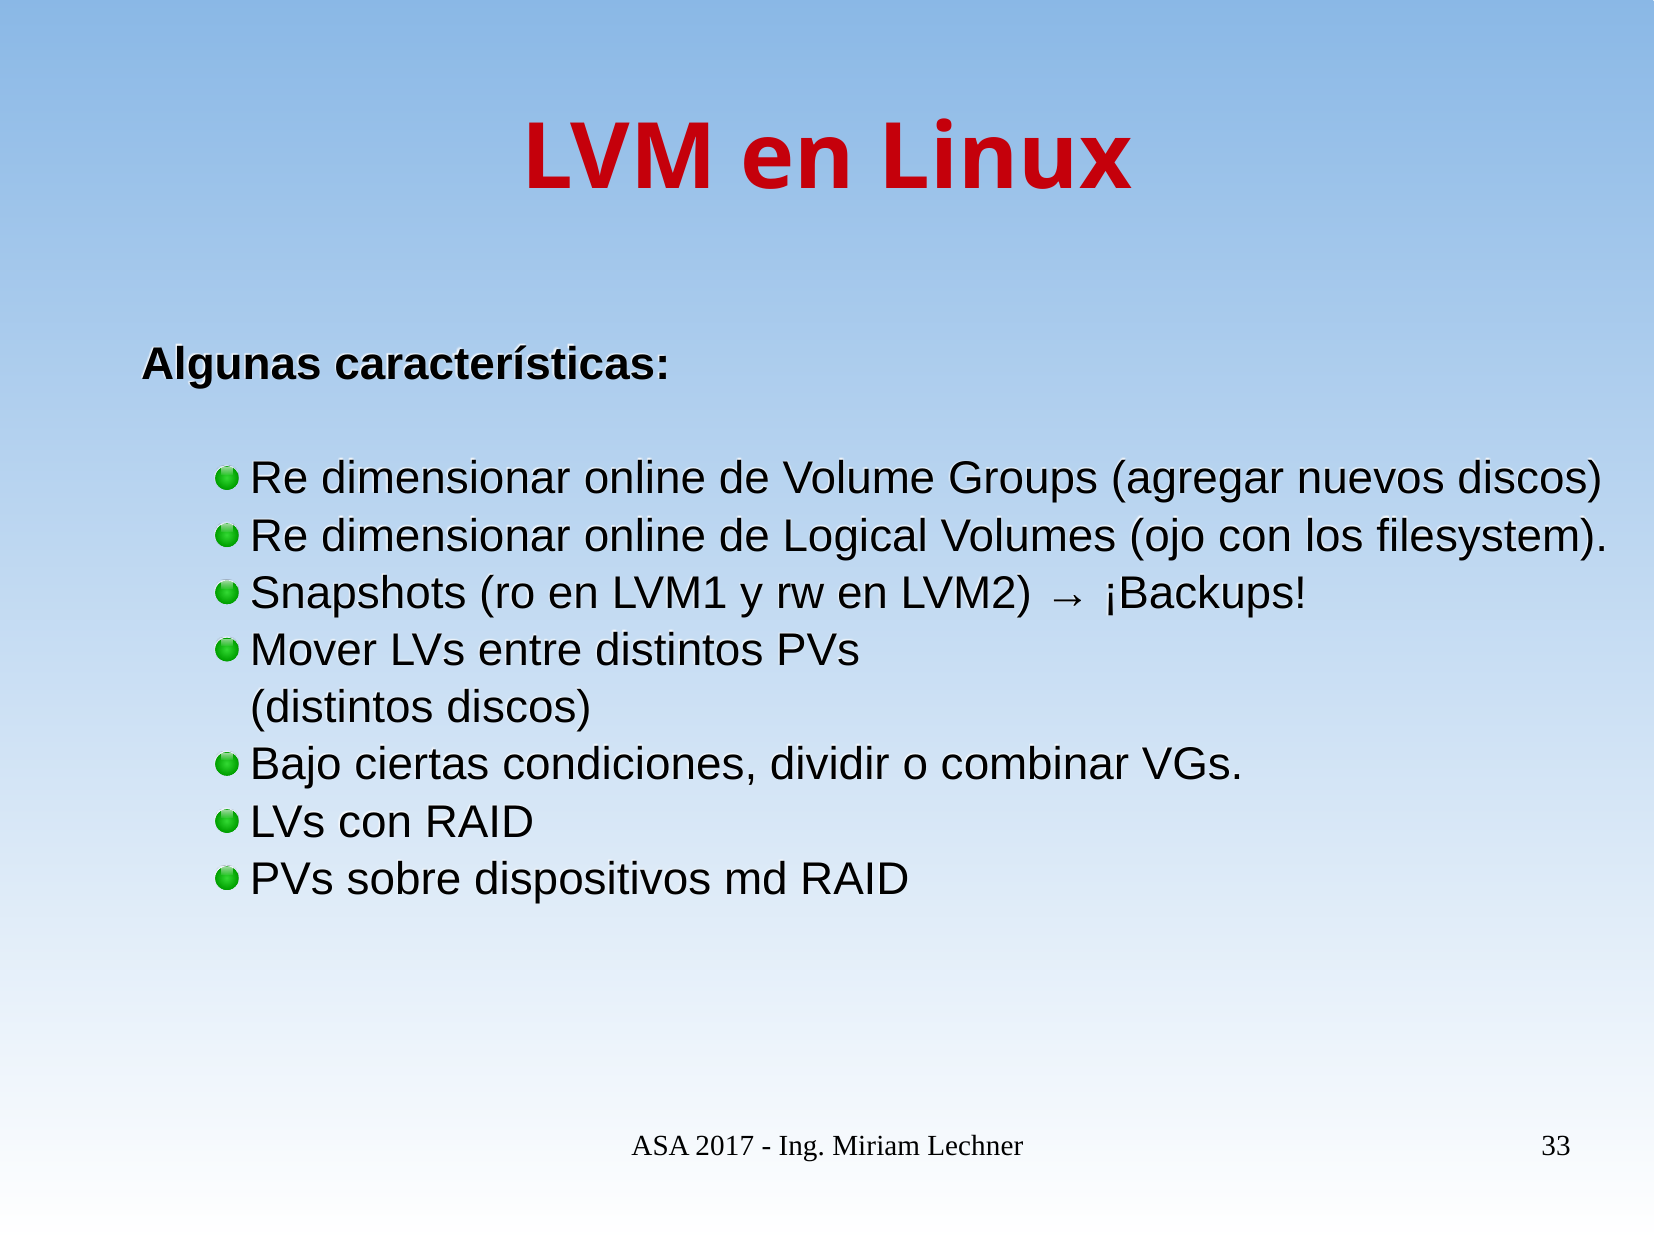

# LVM en Linux
Algunas características:
Re dimensionar online de Volume Groups (agregar nuevos discos)
Re dimensionar online de Logical Volumes (ojo con los filesystem).
Snapshots (ro en LVM1 y rw en LVM2) → ¡Backups!
Mover LVs entre distintos PVs
(distintos discos)
Bajo ciertas condiciones, dividir o combinar VGs.
LVs con RAID
PVs sobre dispositivos md RAID
ASA 2017 - Ing. Miriam Lechner
33